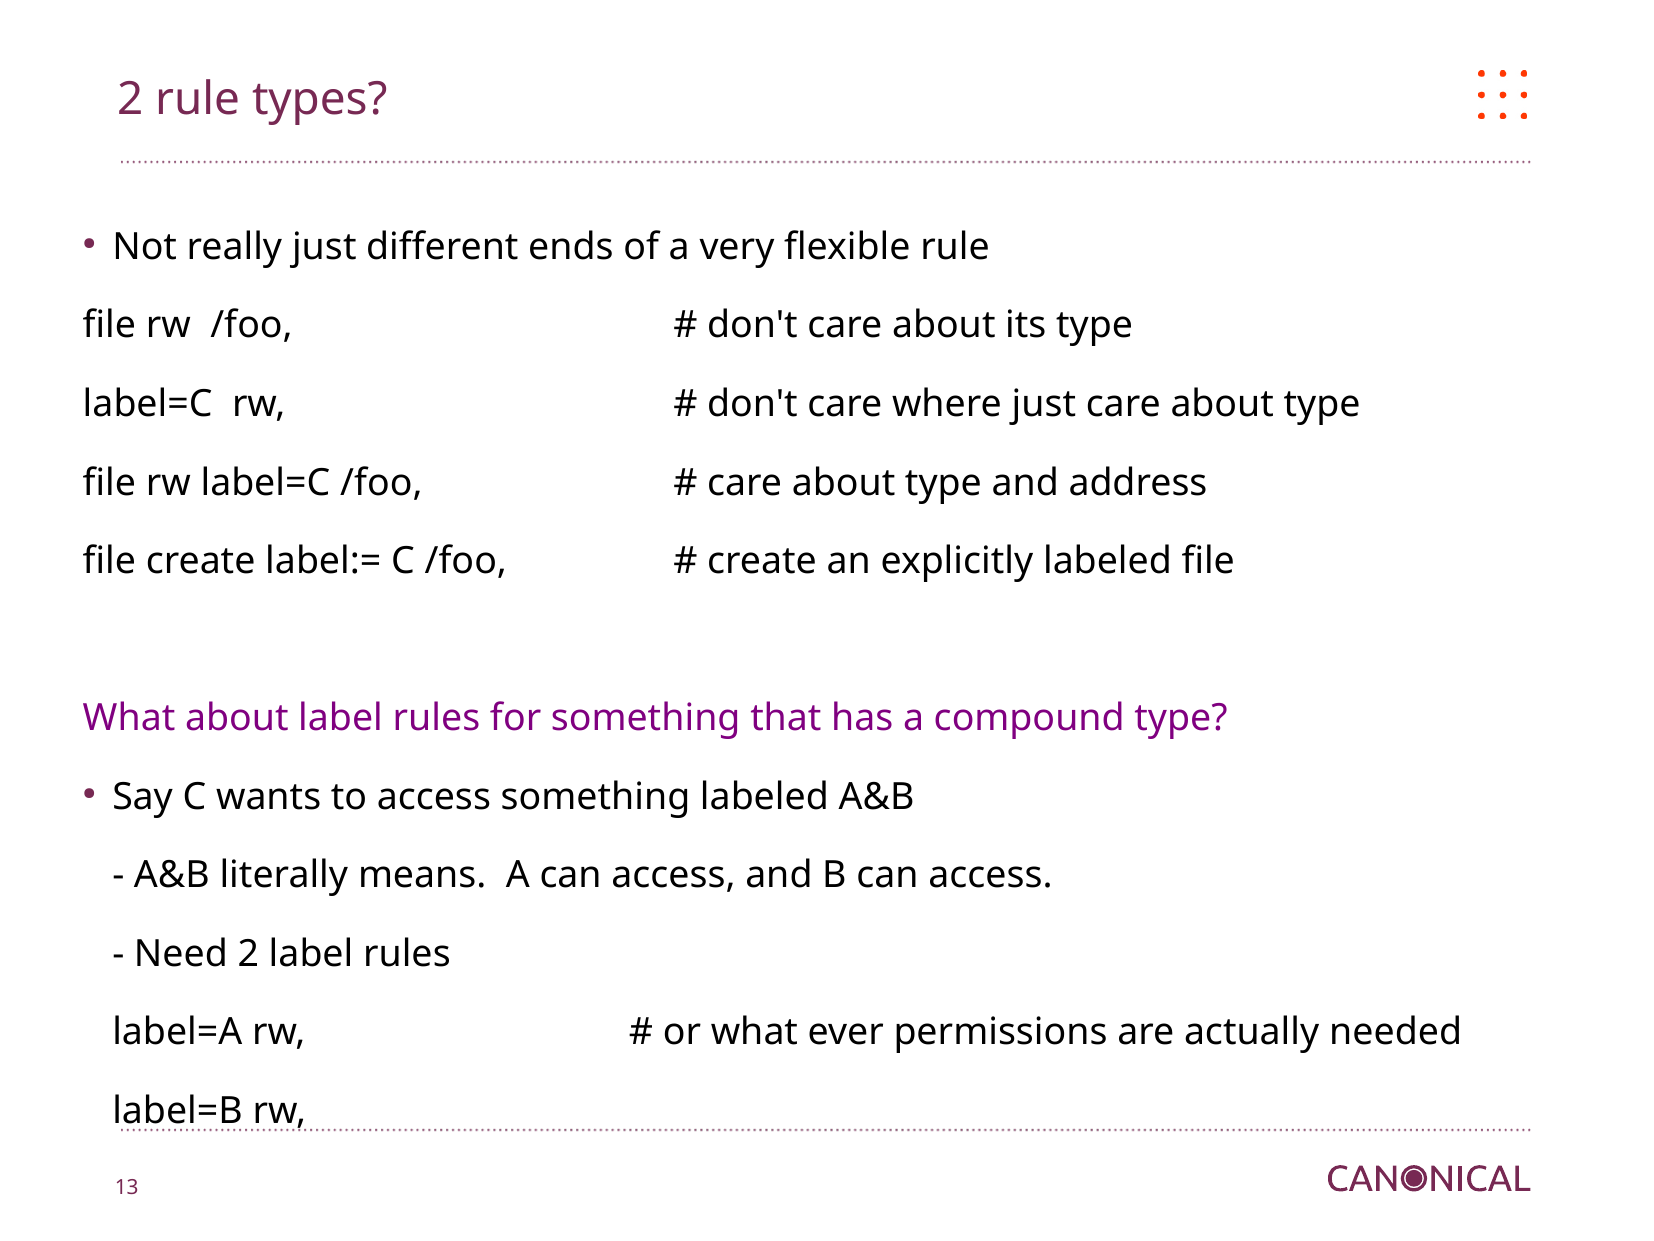

# 2 rule types?
Not really just different ends of a very flexible rule
file rw /foo,						# don't care about its type
label=C rw,						# don't care where just care about type
file rw label=C /foo,				# care about type and address
file create label:= C /foo,			# create an explicitly labeled file
What about label rules for something that has a compound type?
Say C wants to access something labeled A&B
- A&B literally means. A can access, and B can access.
- Need 2 label rules
label=A rw,					# or what ever permissions are actually needed
label=B rw,